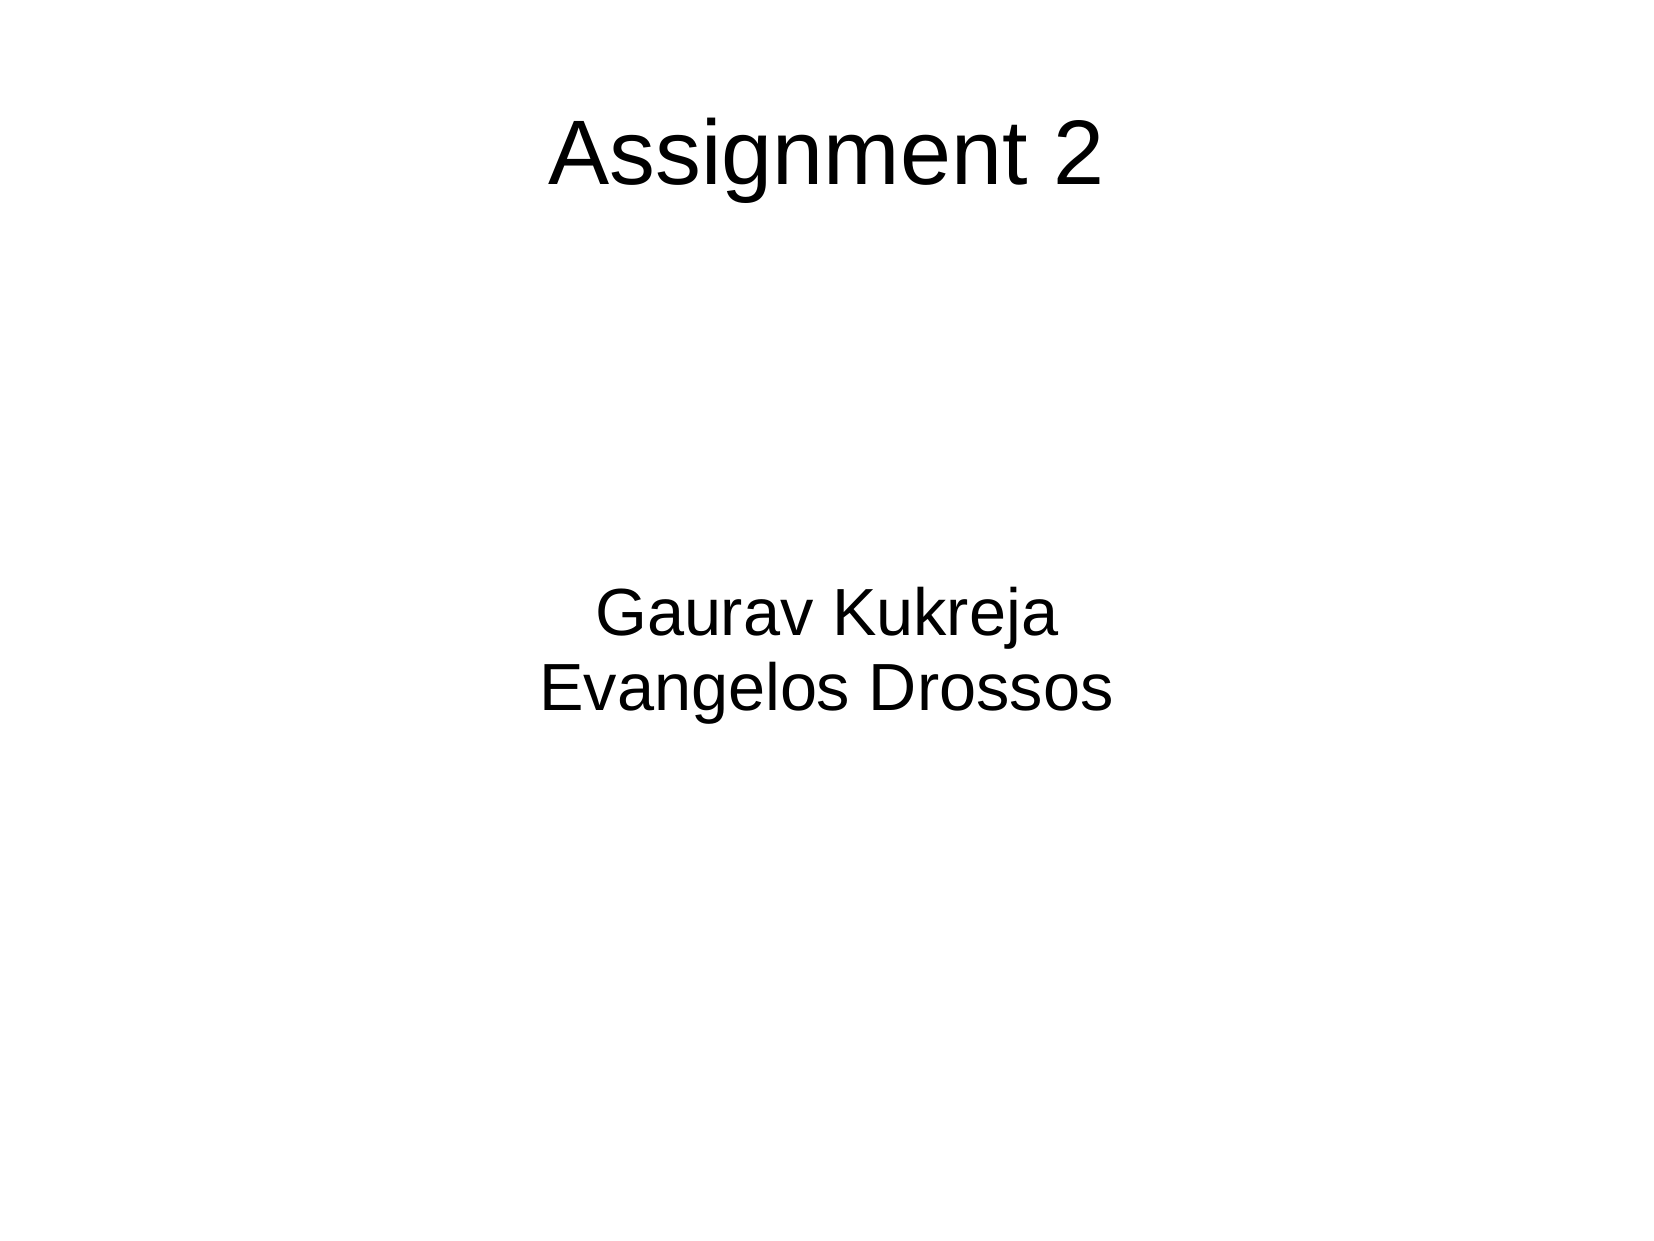

# Assignment 2
Gaurav Kukreja
Evangelos Drossos